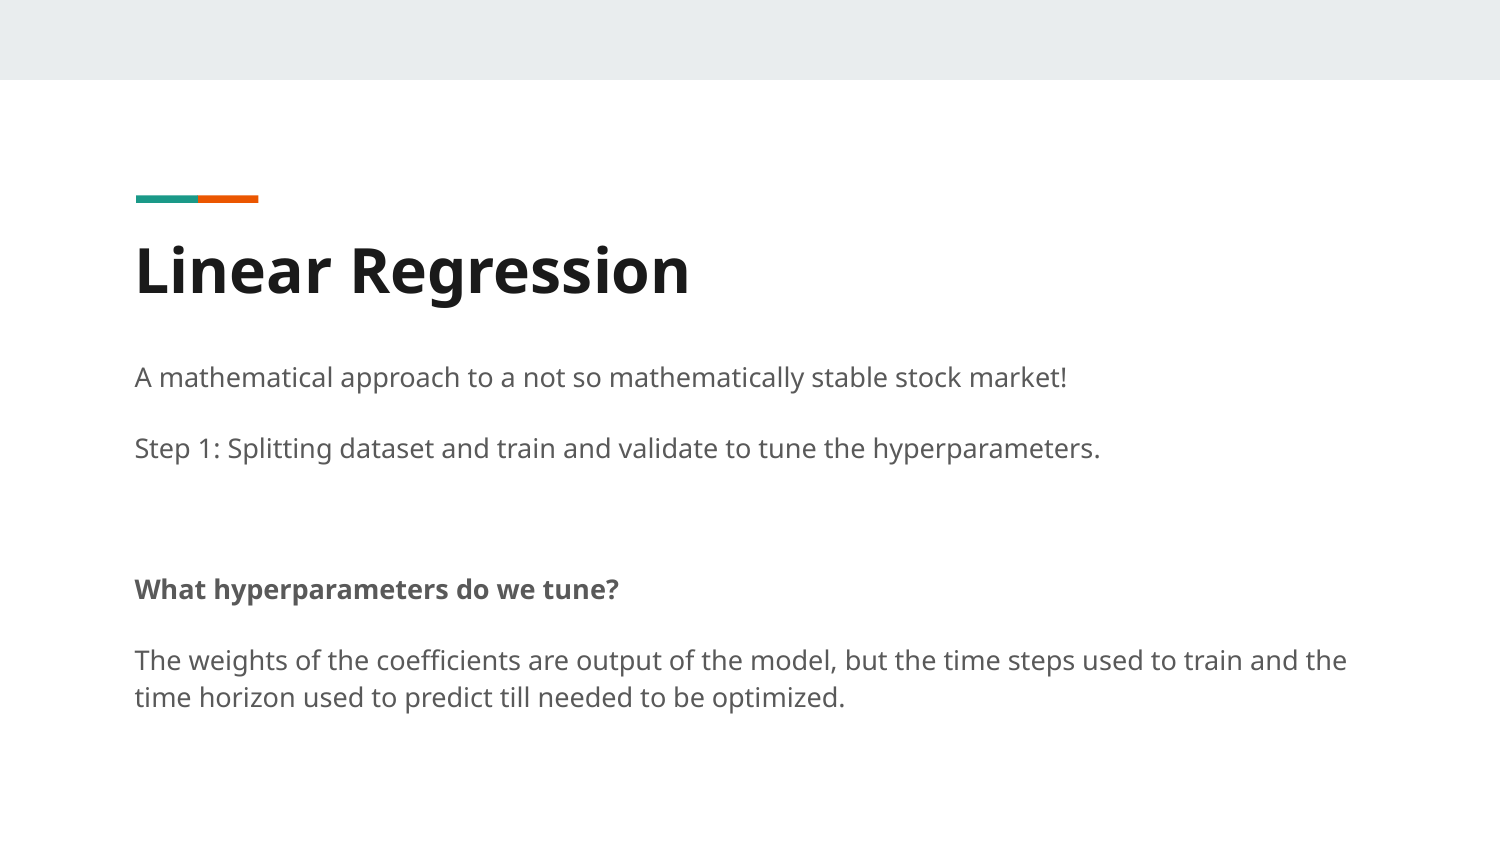

# Linear Regression
A mathematical approach to a not so mathematically stable stock market!
Step 1: Splitting dataset and train and validate to tune the hyperparameters.
What hyperparameters do we tune?
The weights of the coefficients are output of the model, but the time steps used to train and the time horizon used to predict till needed to be optimized.